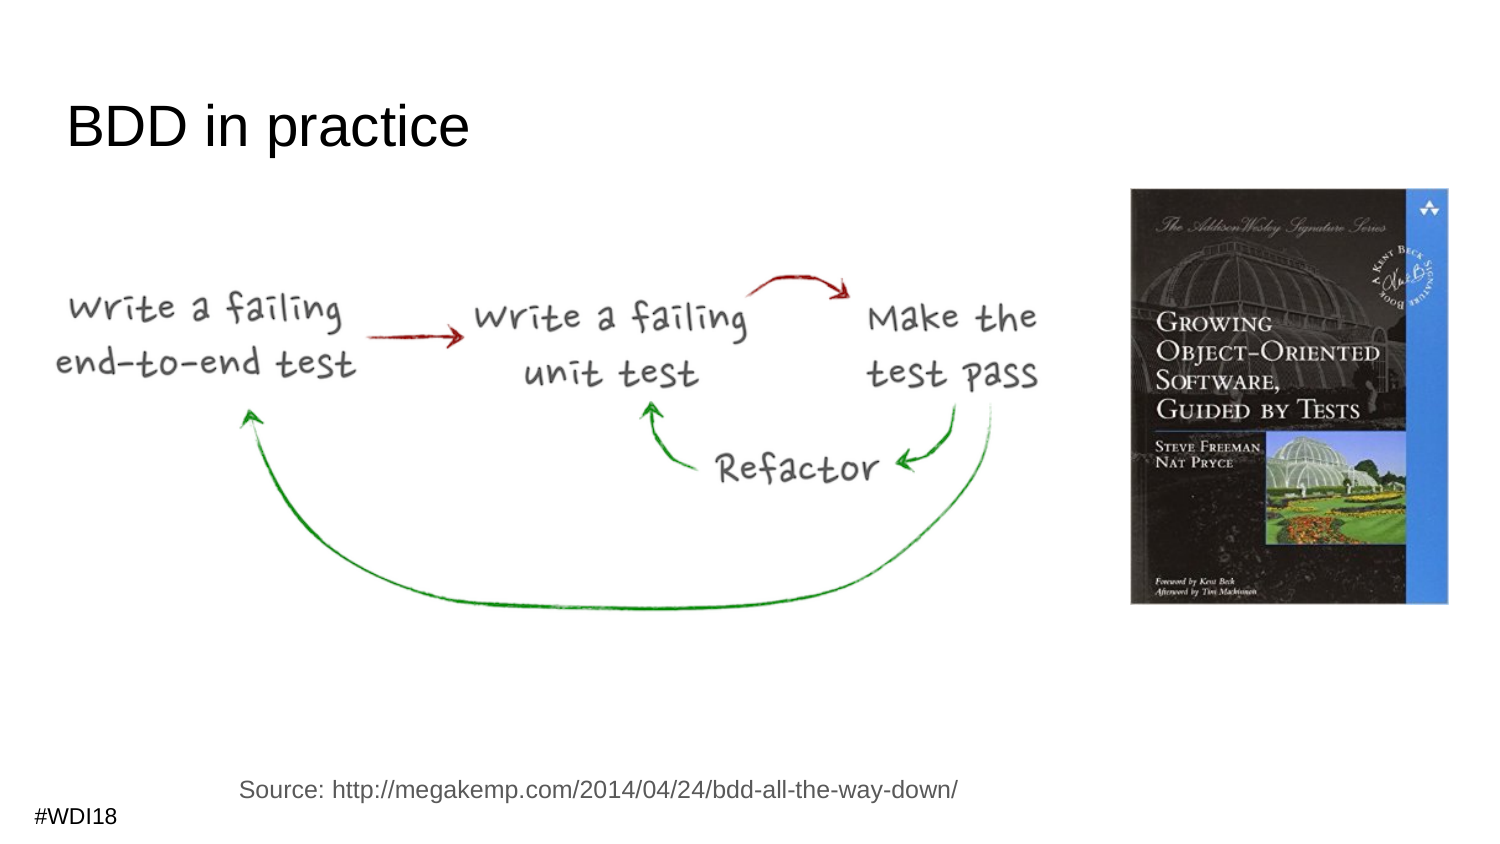

# BDD in practice
Source: http://megakemp.com/2014/04/24/bdd-all-the-way-down/
 #WDI18